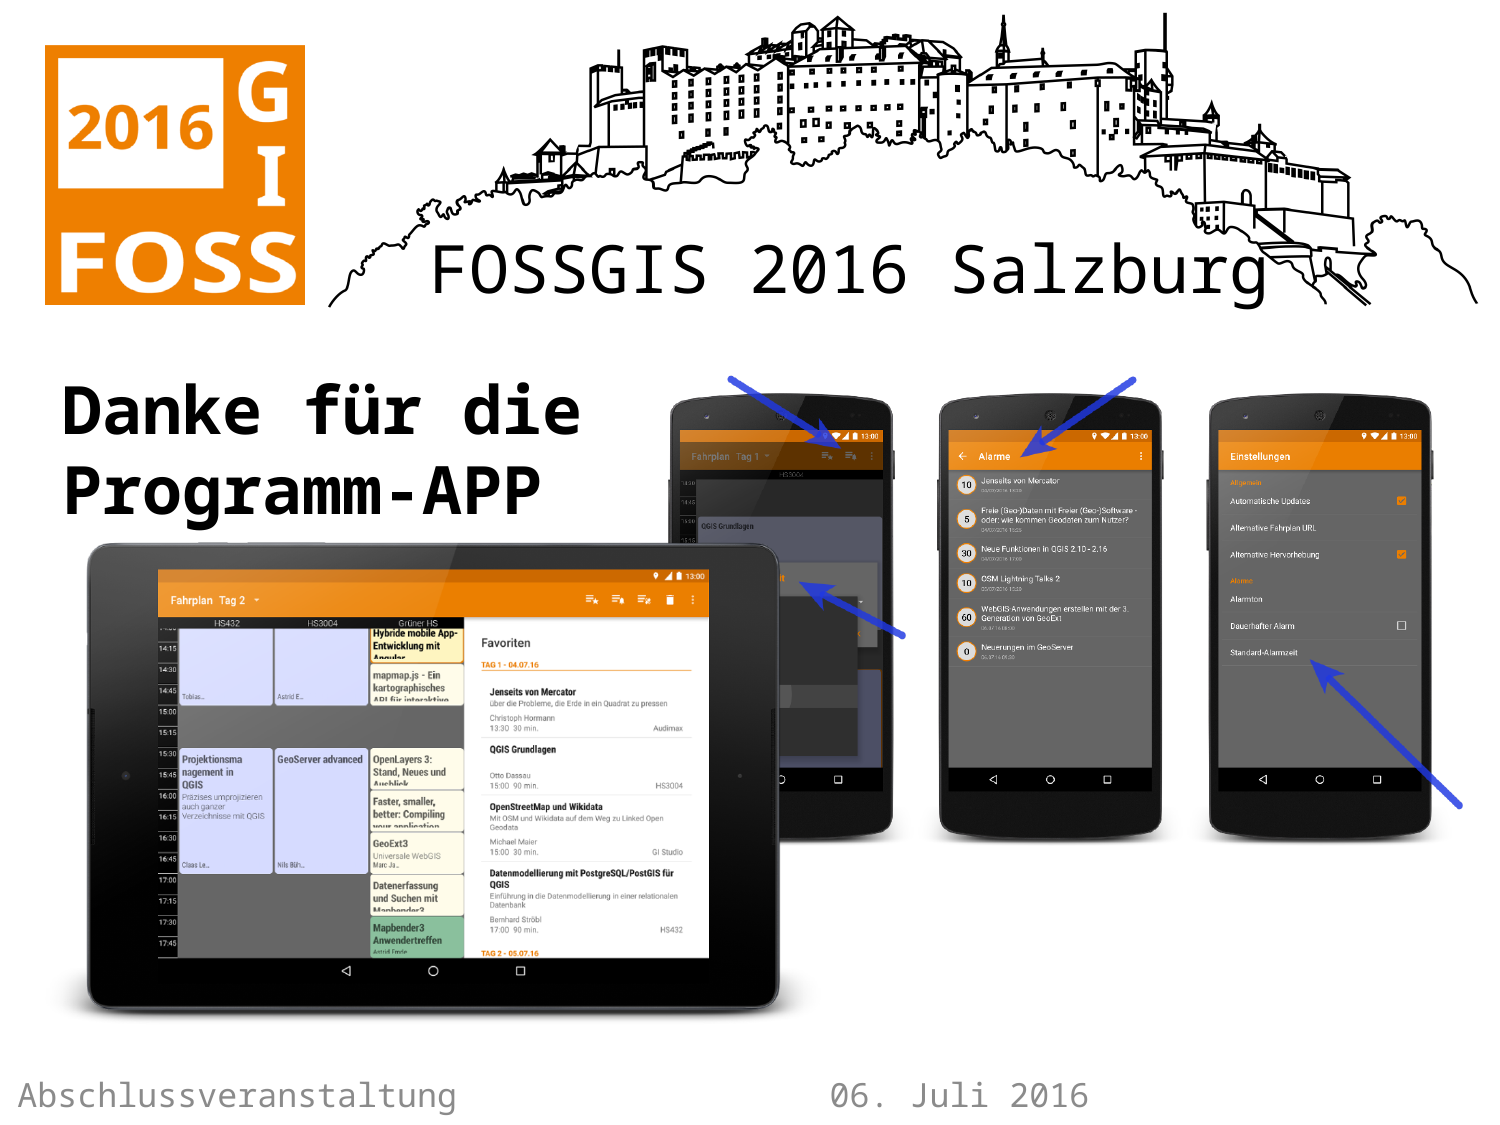

FOSSGIS 2016 Salzburg
Danke für die
Programm-APP
# Abschlussveranstaltung						06. Juli 2016